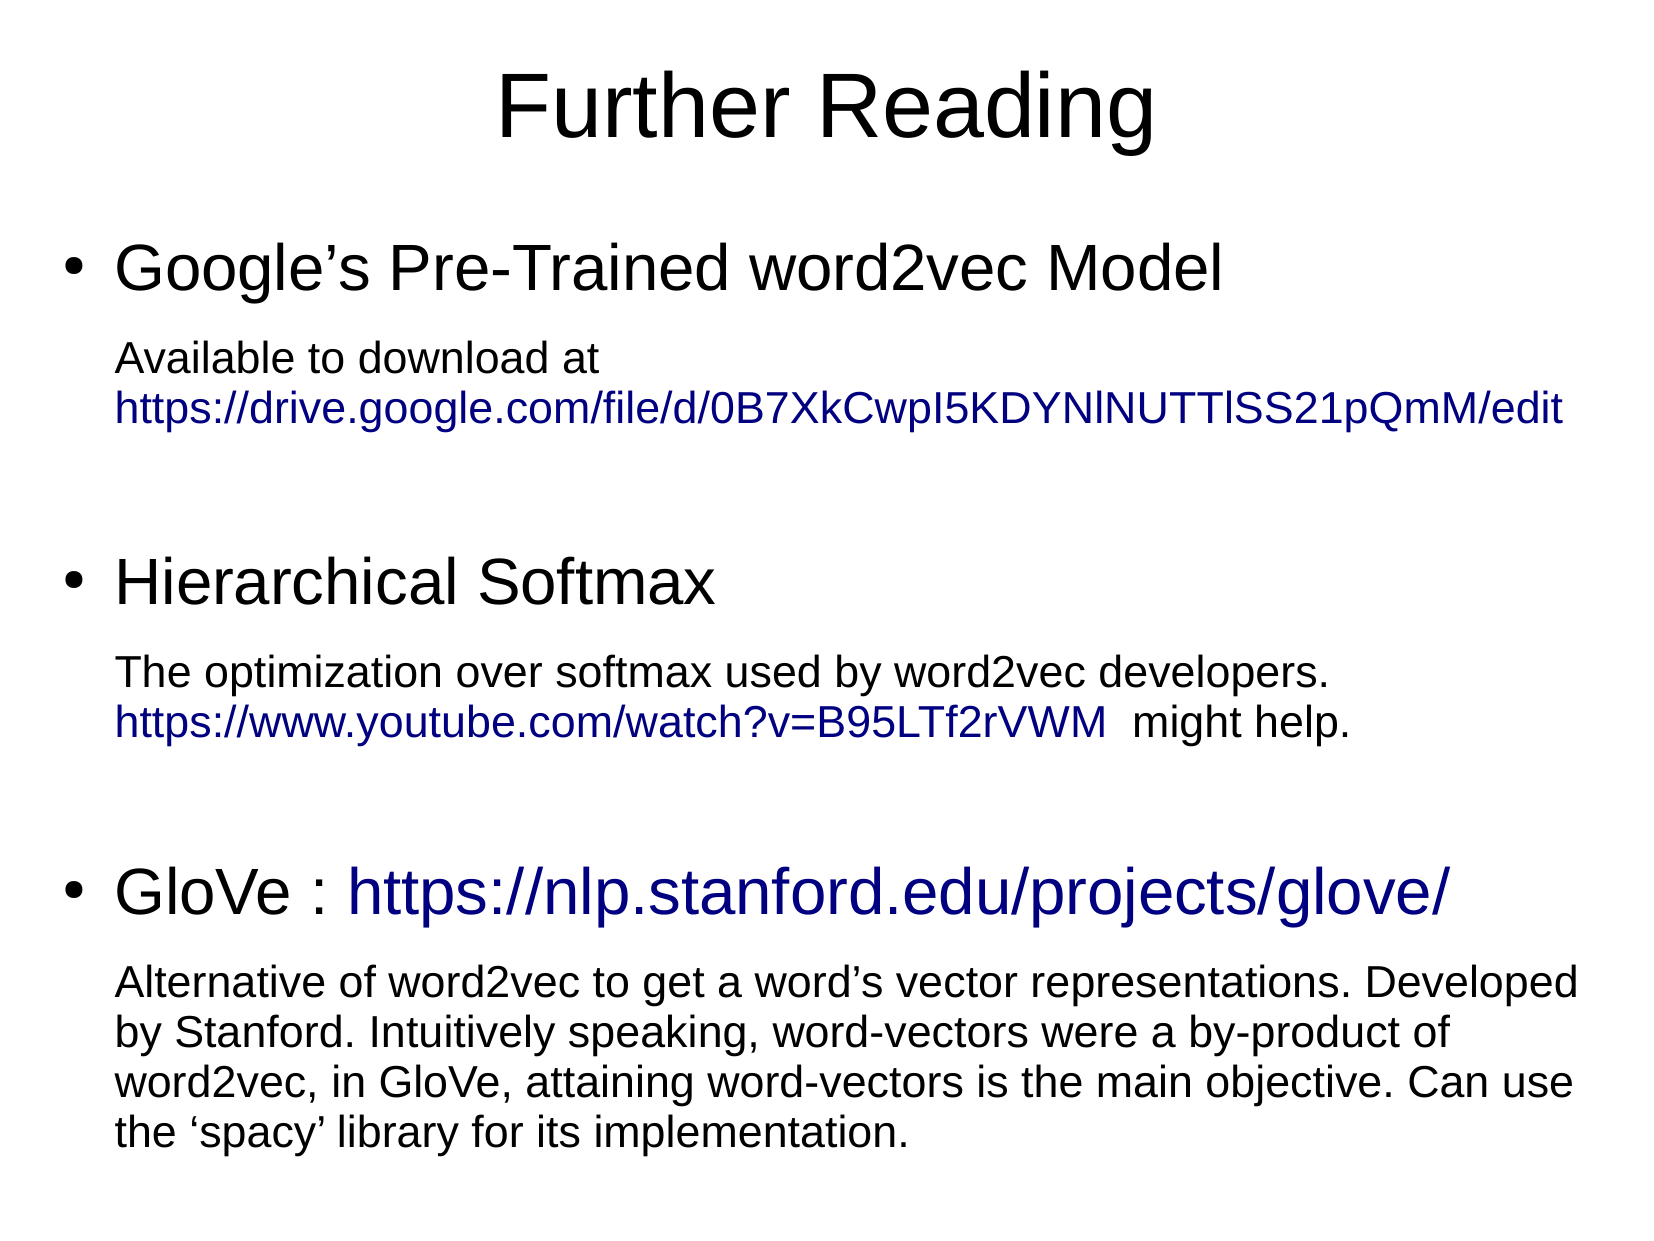

# Further Reading
Google’s Pre-Trained word2vec Model
Available to download at https://drive.google.com/file/d/0B7XkCwpI5KDYNlNUTTlSS21pQmM/edit
Hierarchical Softmax
The optimization over softmax used by word2vec developers. https://www.youtube.com/watch?v=B95LTf2rVWM might help.
GloVe : https://nlp.stanford.edu/projects/glove/
Alternative of word2vec to get a word’s vector representations. Developed by Stanford. Intuitively speaking, word-vectors were a by-product of word2vec, in GloVe, attaining word-vectors is the main objective. Can use the ‘spacy’ library for its implementation.